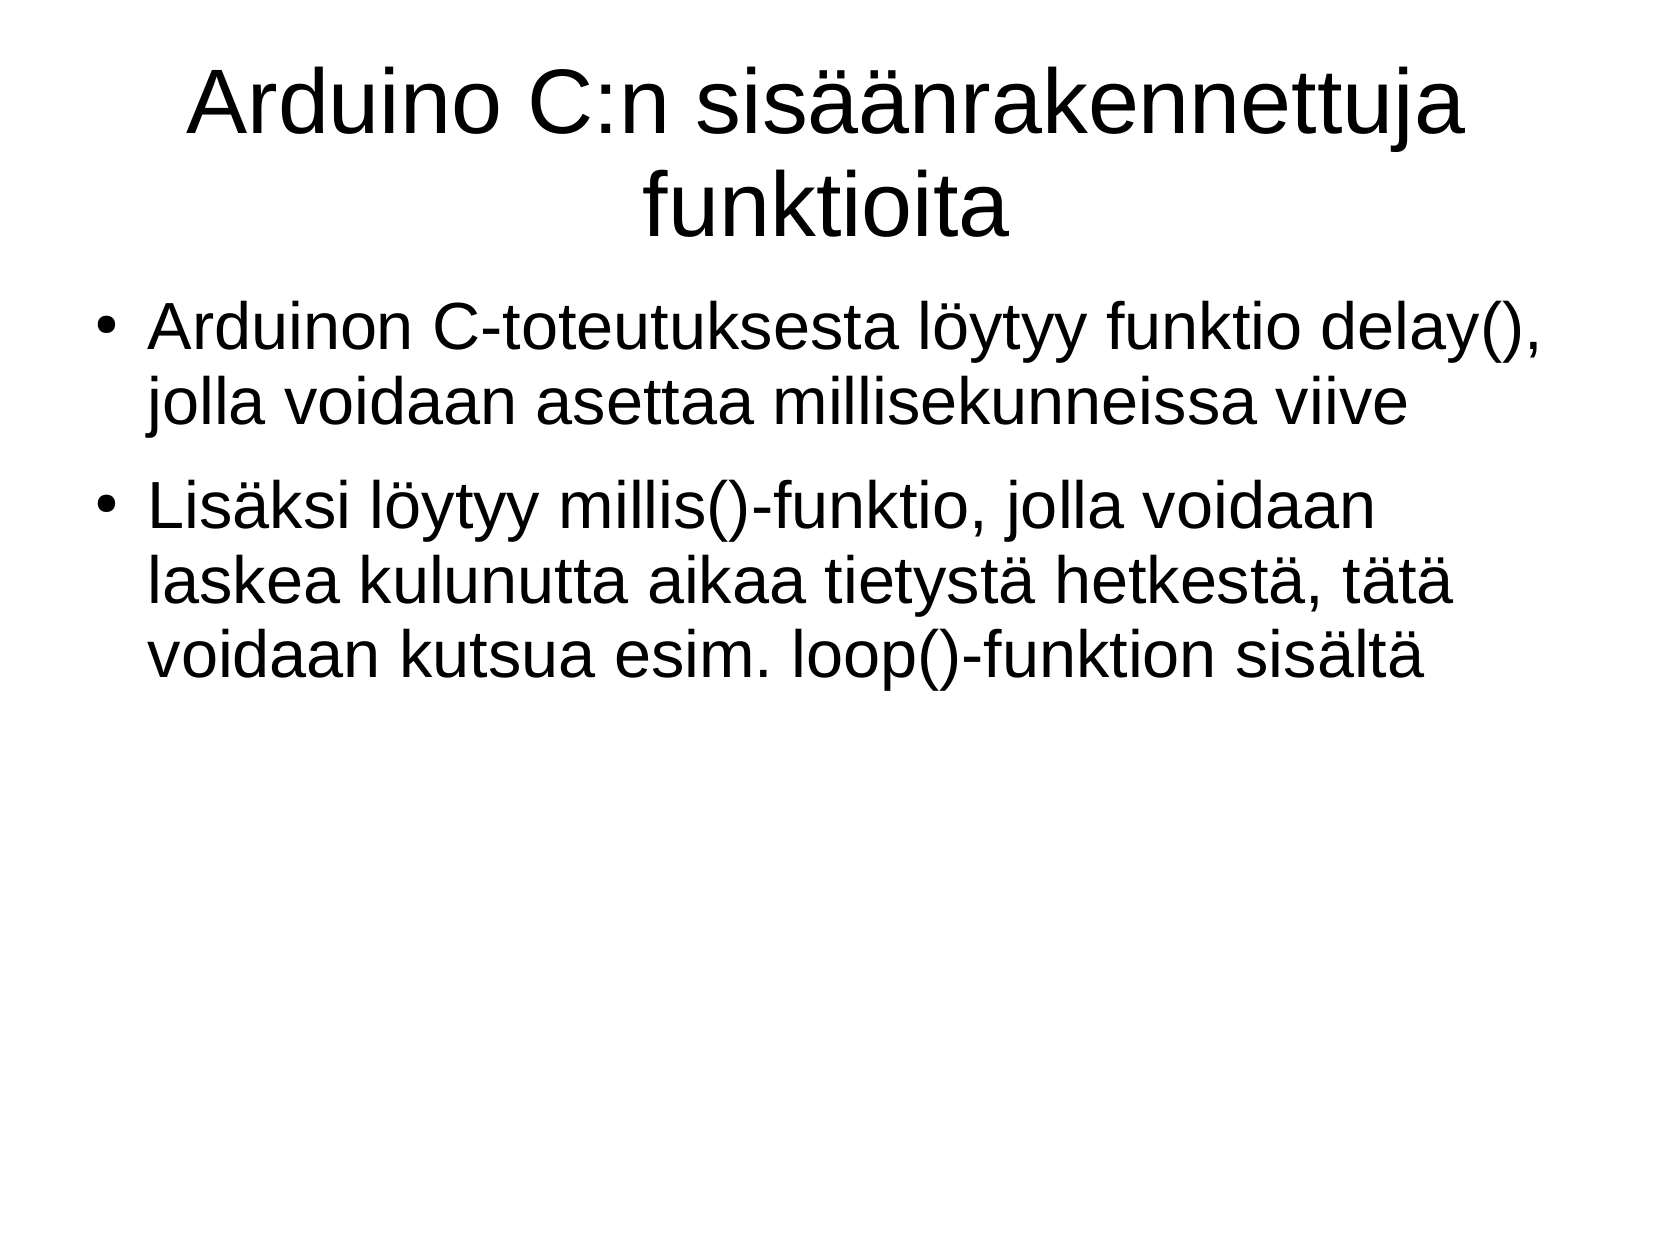

# Arduino C:n sisäänrakennettuja funktioita
Arduinon C-toteutuksesta löytyy funktio delay(), jolla voidaan asettaa millisekunneissa viive
Lisäksi löytyy millis()-funktio, jolla voidaan laskea kulunutta aikaa tietystä hetkestä, tätä voidaan kutsua esim. loop()-funktion sisältä